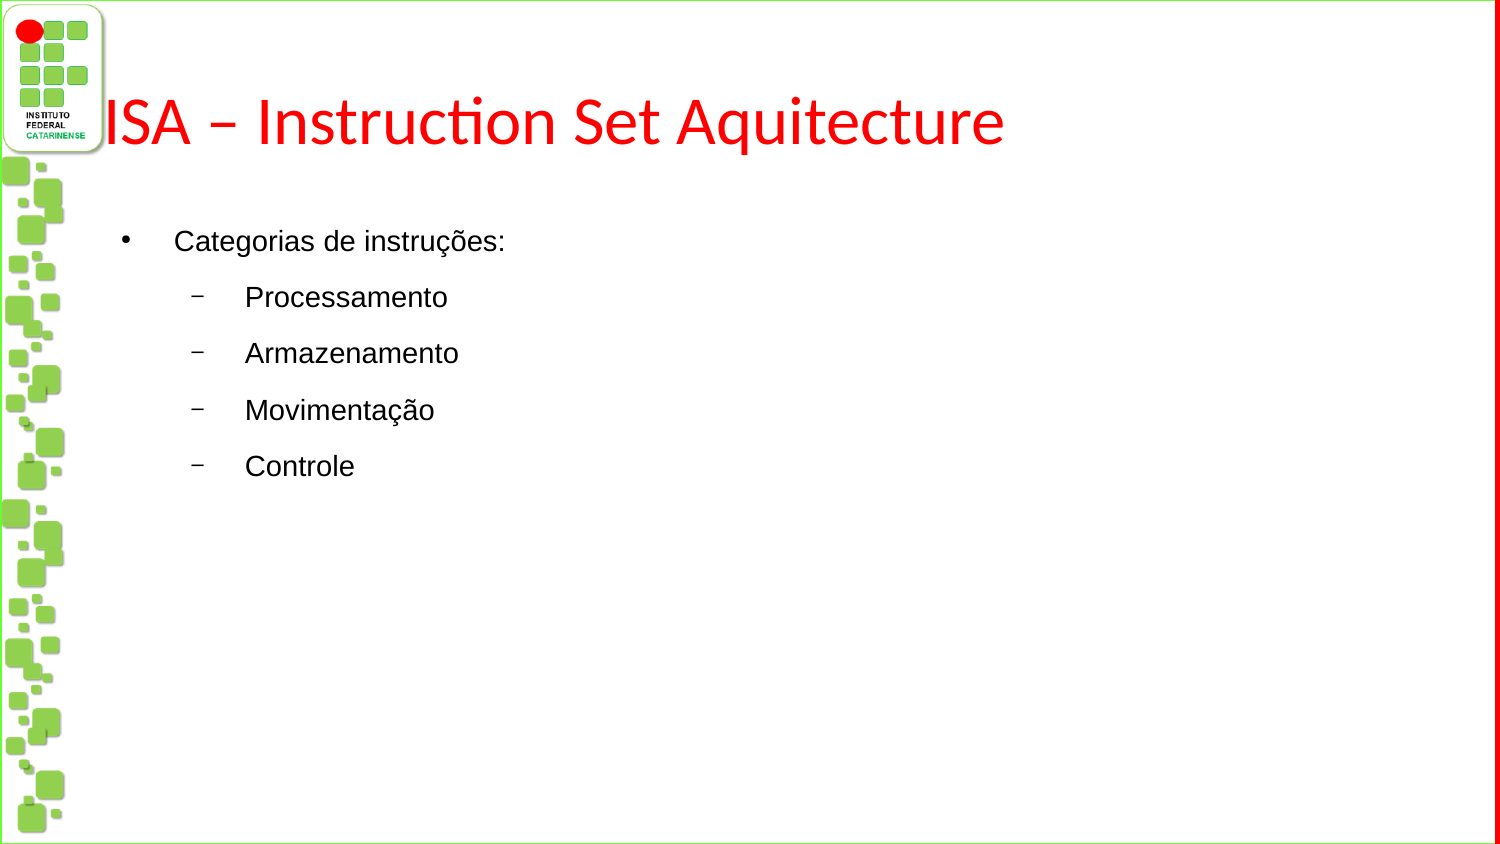

# ISA – Instruction Set Aquitecture
Categorias de instruções:
Processamento
Armazenamento
Movimentação
Controle